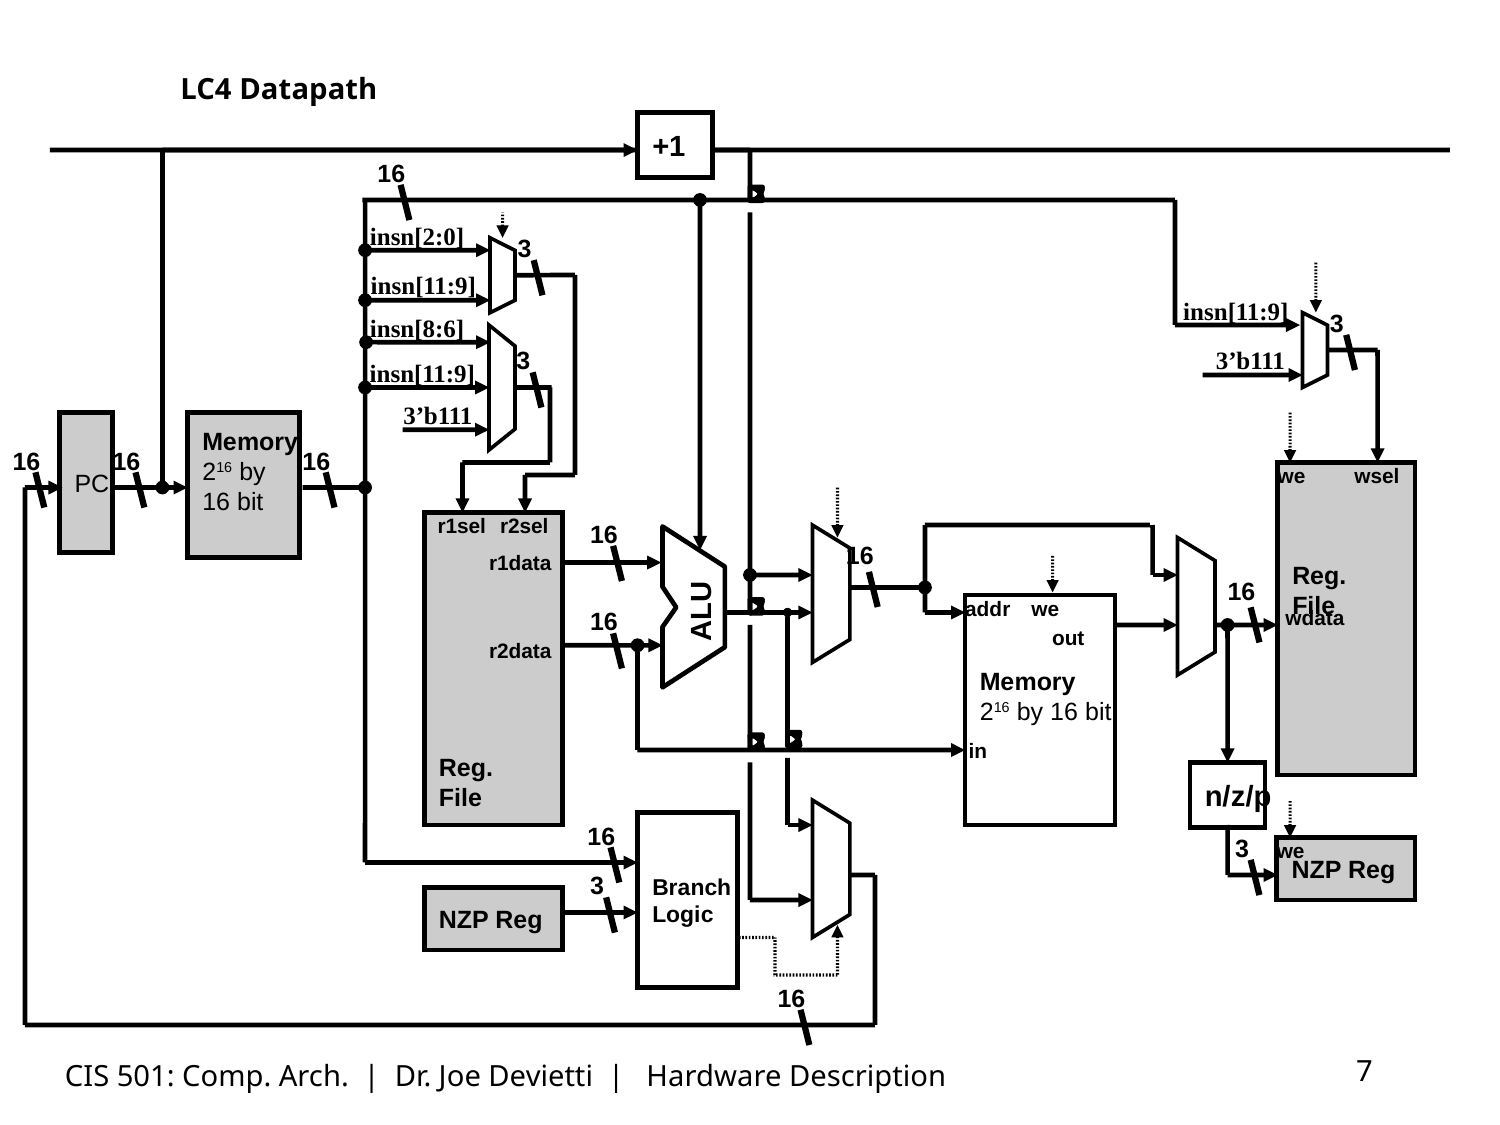

LC4 Datapath
+1
16
insn[2:0]
3
insn[11:9]
insn[11:9]
3
insn[8:6]
3
3’b111
insn[11:9]
3’b111
PC
Memory
216 by
16 bit
16
16
16
Reg.
File
we
wsel
16
r1sel
r2sel
Reg.
File
r1data
r2data
16
16
ALU
Memory
216 by 16 bit
addr
we
out
in
 wdata
16
n/z/p
16
Branch
Logic
3
NZP Reg
we
3
NZP Reg
16
CIS 501: Comp. Arch. | Dr. Joe Devietti | Hardware Description